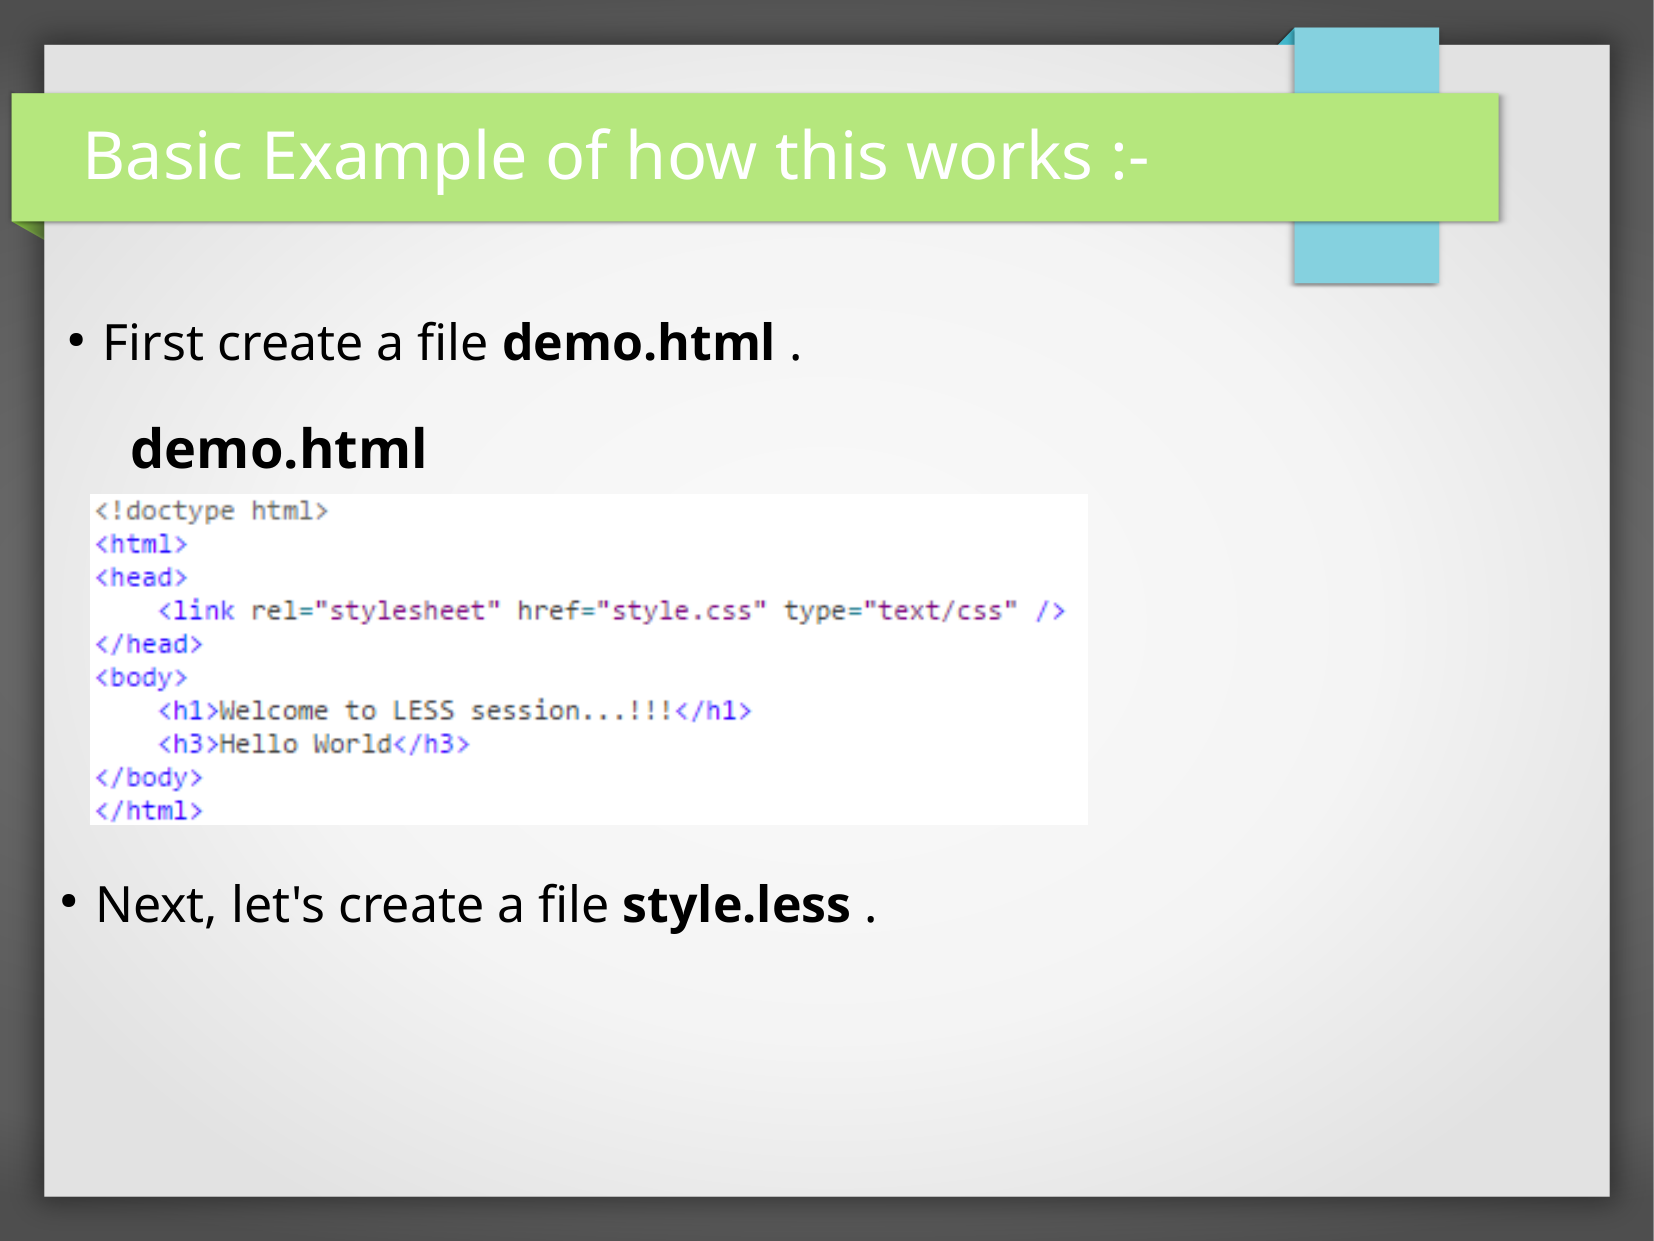

# Basic Example of how this works :-
First create a file demo.html .
demo.html
Next, let's create a file style.less .